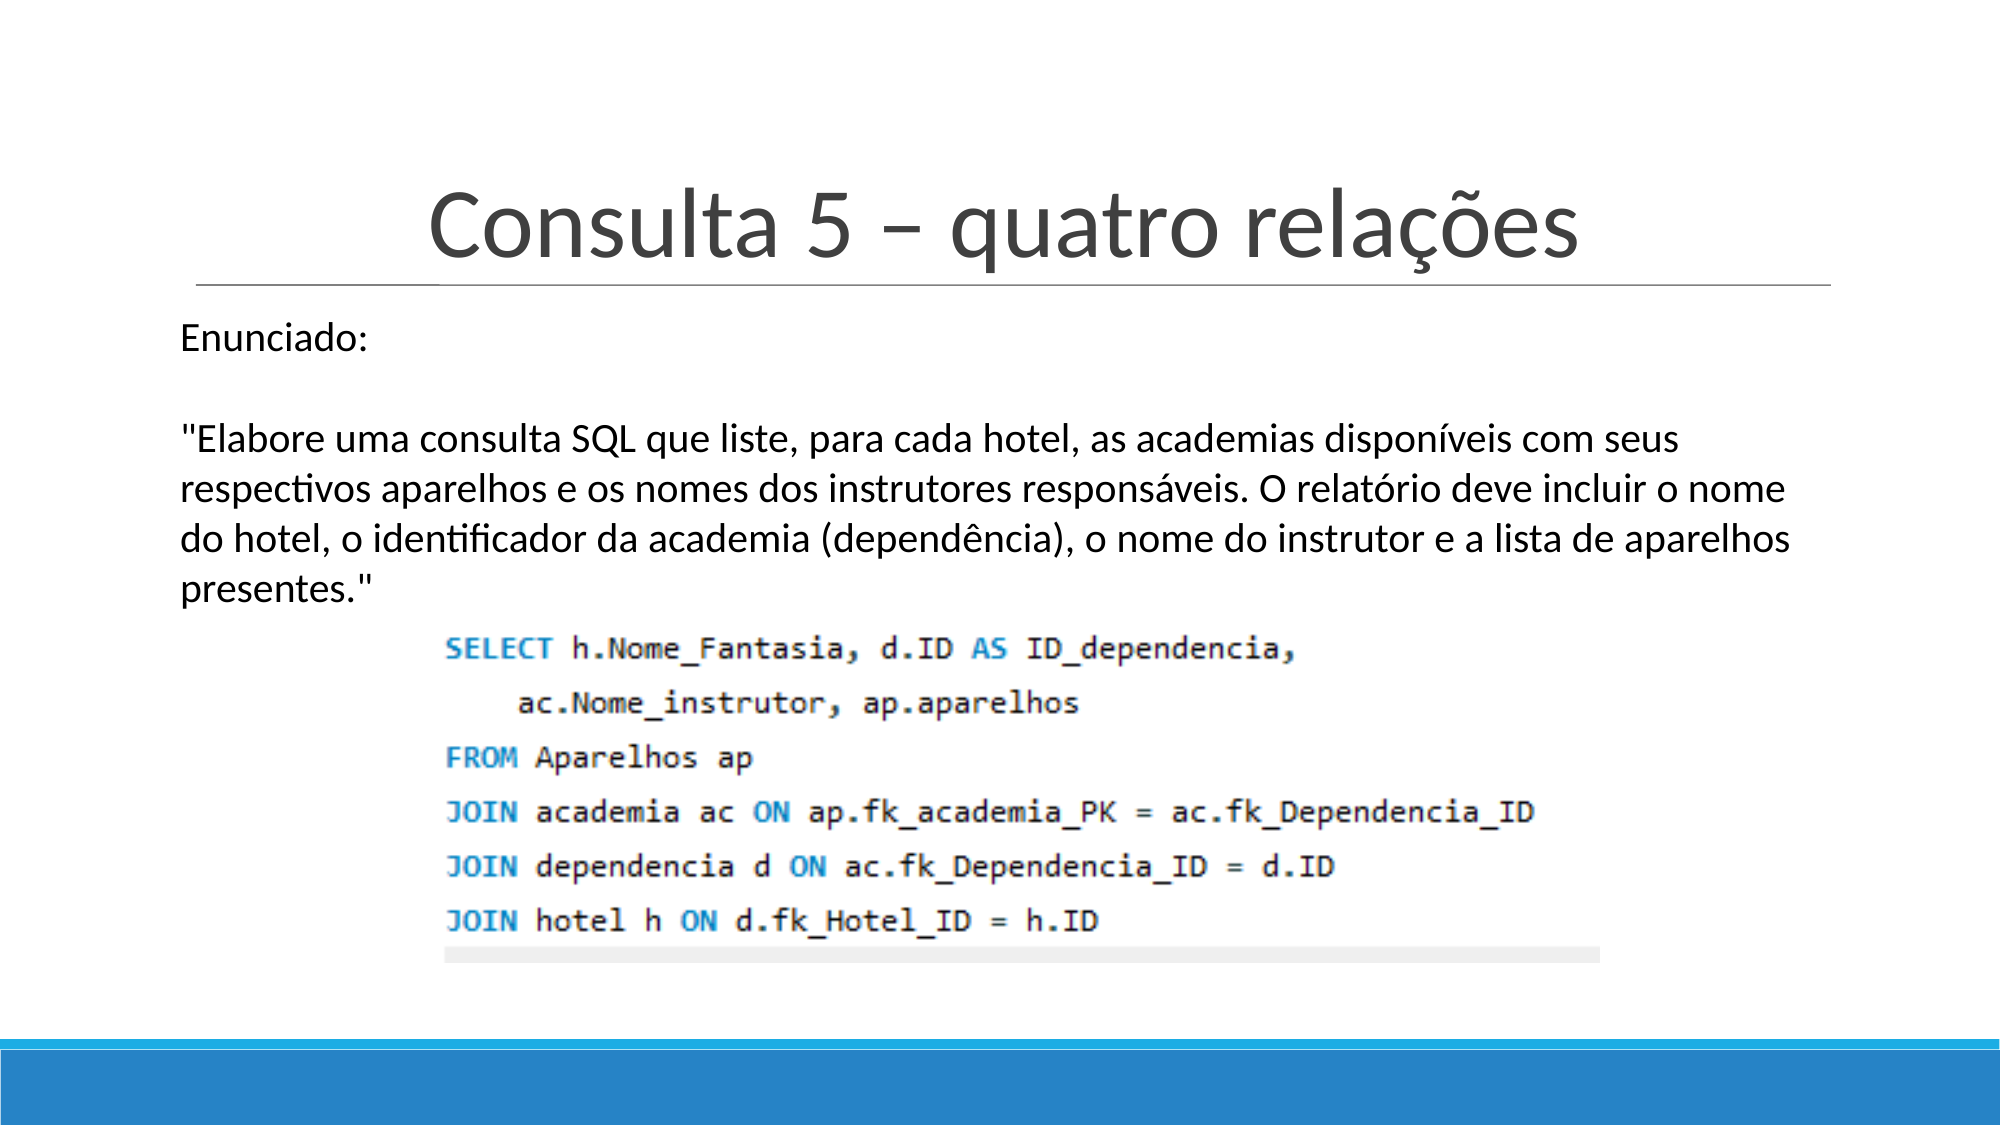

Consulta 5 – quatro relações
Enunciado:
"Elabore uma consulta SQL que liste, para cada hotel, as academias disponíveis com seus respectivos aparelhos e os nomes dos instrutores responsáveis. O relatório deve incluir o nome do hotel, o identificador da academia (dependência), o nome do instrutor e a lista de aparelhos presentes."